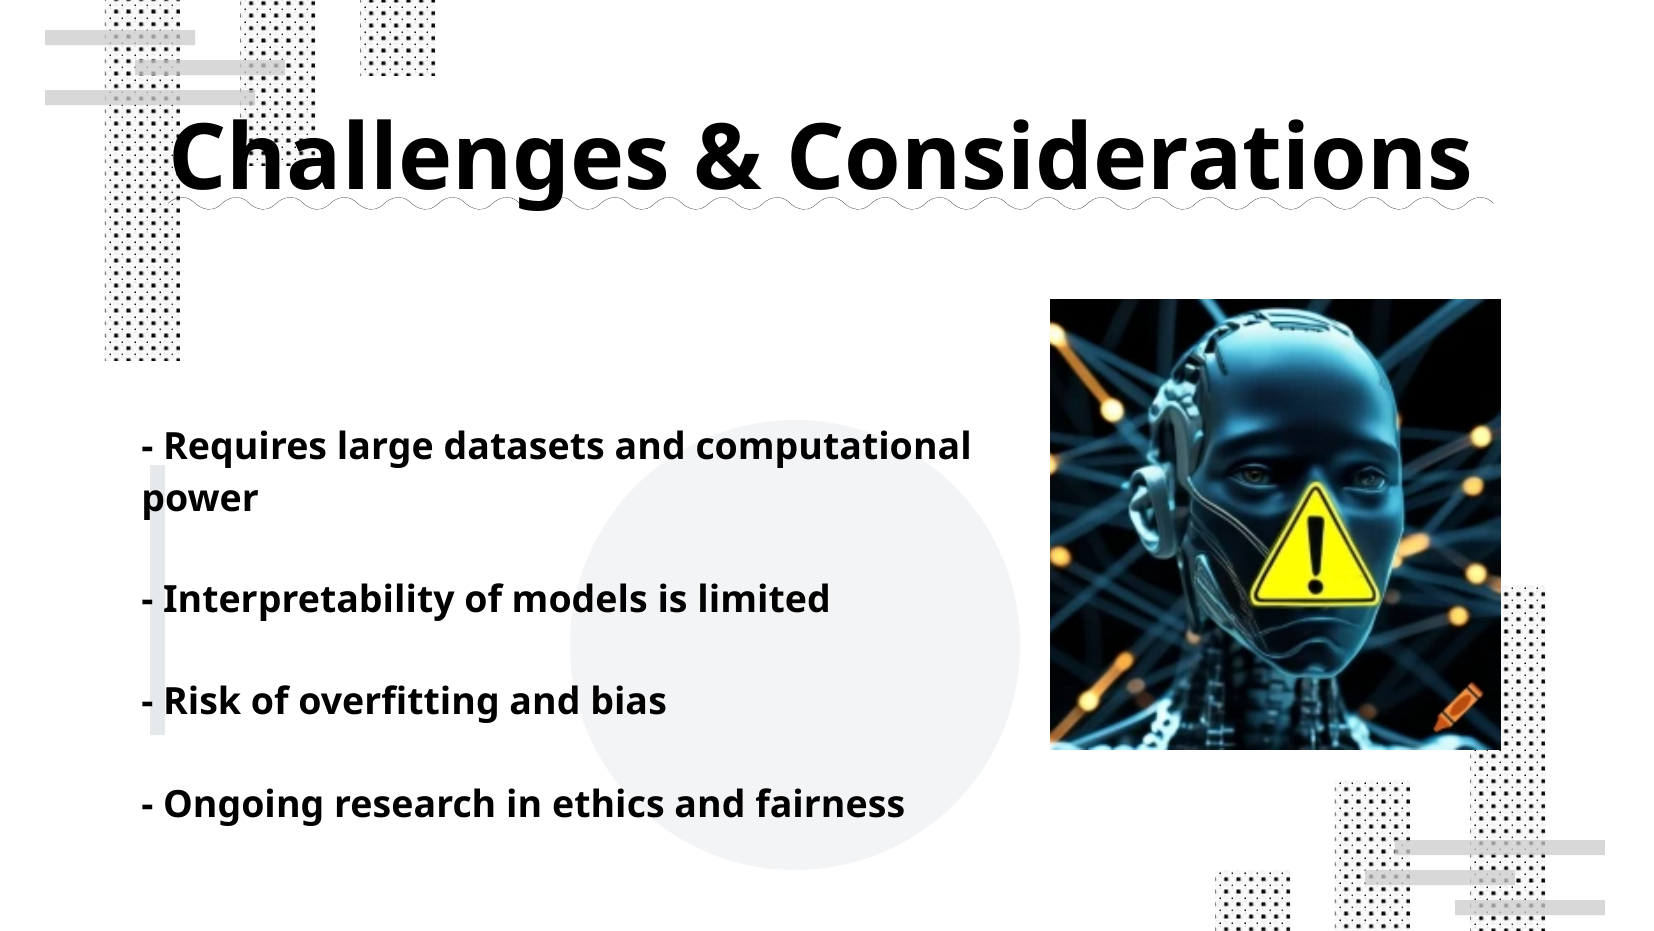

# Challenges & Considerations
- Requires large datasets and computational power
- Interpretability of models is limited
- Risk of overfitting and bias
- Ongoing research in ethics and fairness